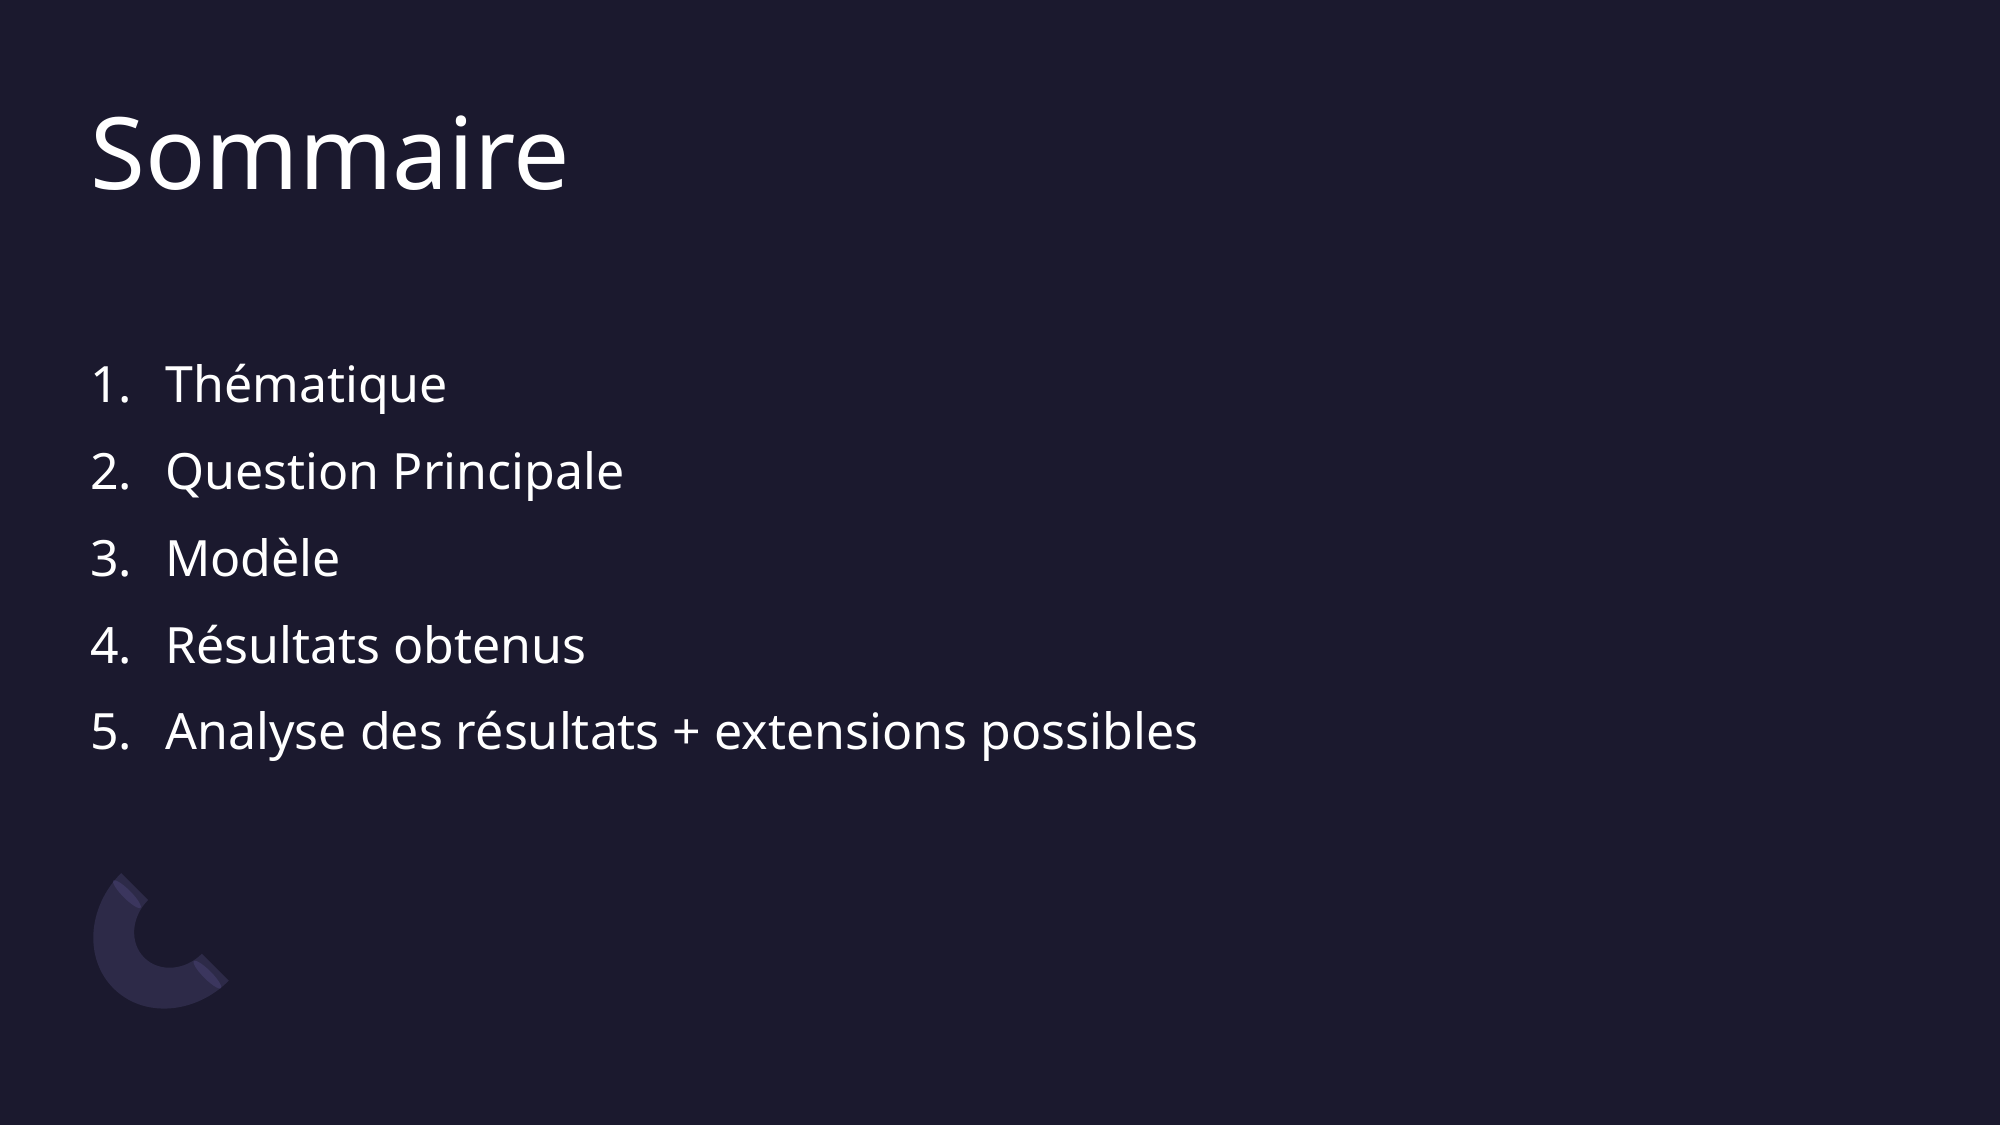

# Sommaire
Thématique
Question Principale
Modèle
Résultats obtenus
Analyse des résultats + extensions possibles